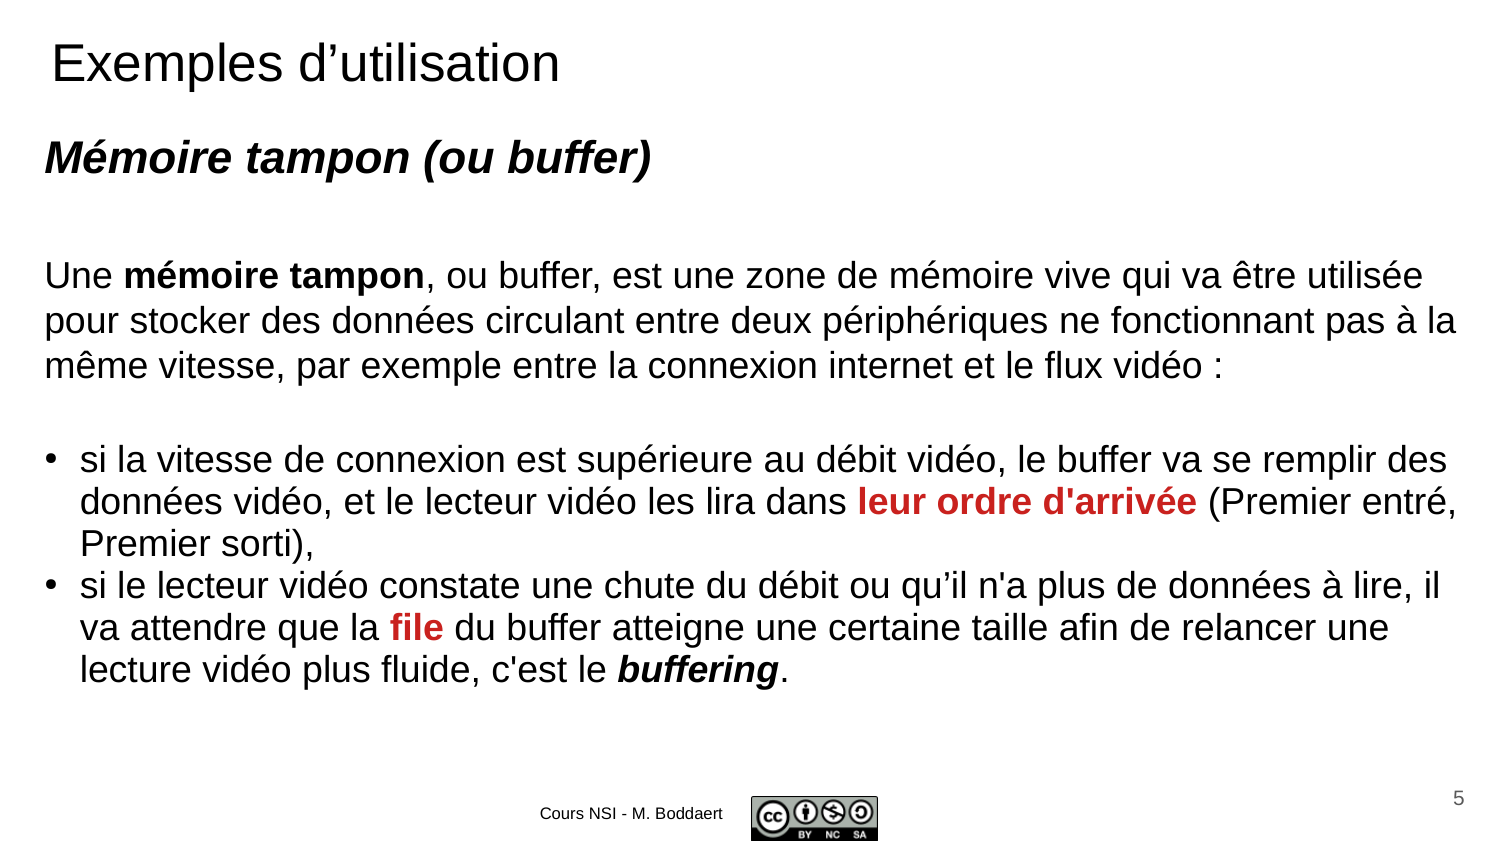

# Exemples d’utilisation
Mémoire tampon (ou buffer)
Une mémoire tampon, ou buffer, est une zone de mémoire vive qui va être utilisée pour stocker des données circulant entre deux périphériques ne fonctionnant pas à la même vitesse, par exemple entre la connexion internet et le flux vidéo :
si la vitesse de connexion est supérieure au débit vidéo, le buffer va se remplir des données vidéo, et le lecteur vidéo les lira dans leur ordre d'arrivée (Premier entré, Premier sorti),
si le lecteur vidéo constate une chute du débit ou qu’il n'a plus de données à lire, il va attendre que la file du buffer atteigne une certaine taille afin de relancer une lecture vidéo plus fluide, c'est le buffering.